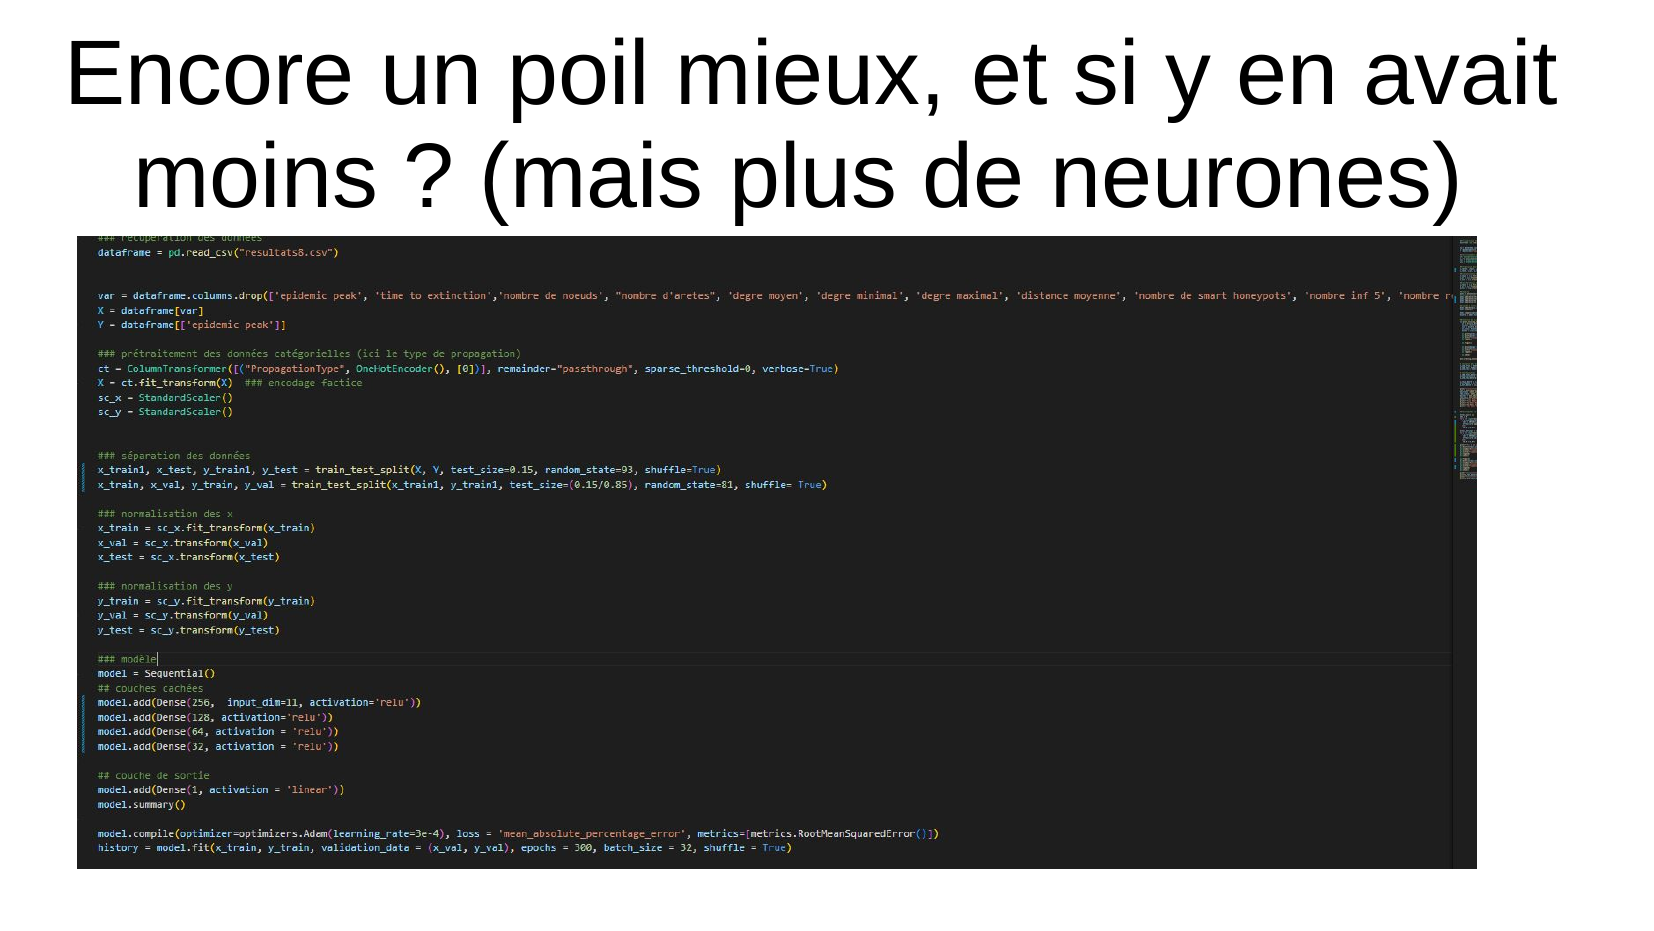

# Encore un poil mieux, et si y en avait moins ? (mais plus de neurones)